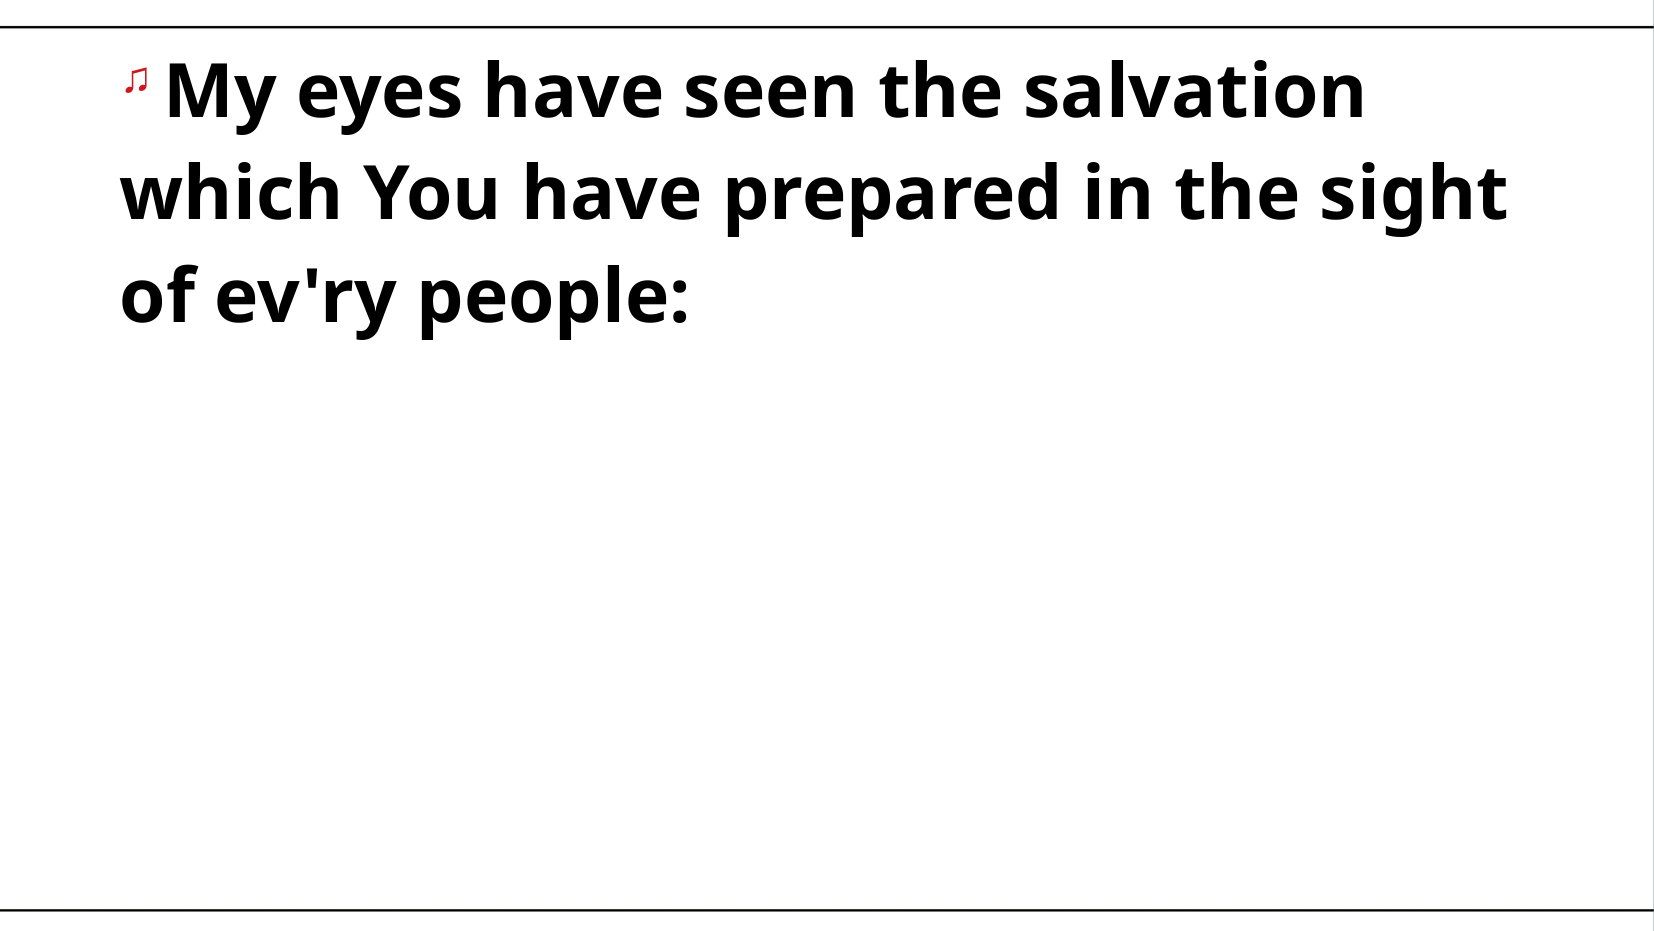

♫ My eyes have seen the salvation which You have prepared in the sight of ev'ry people: